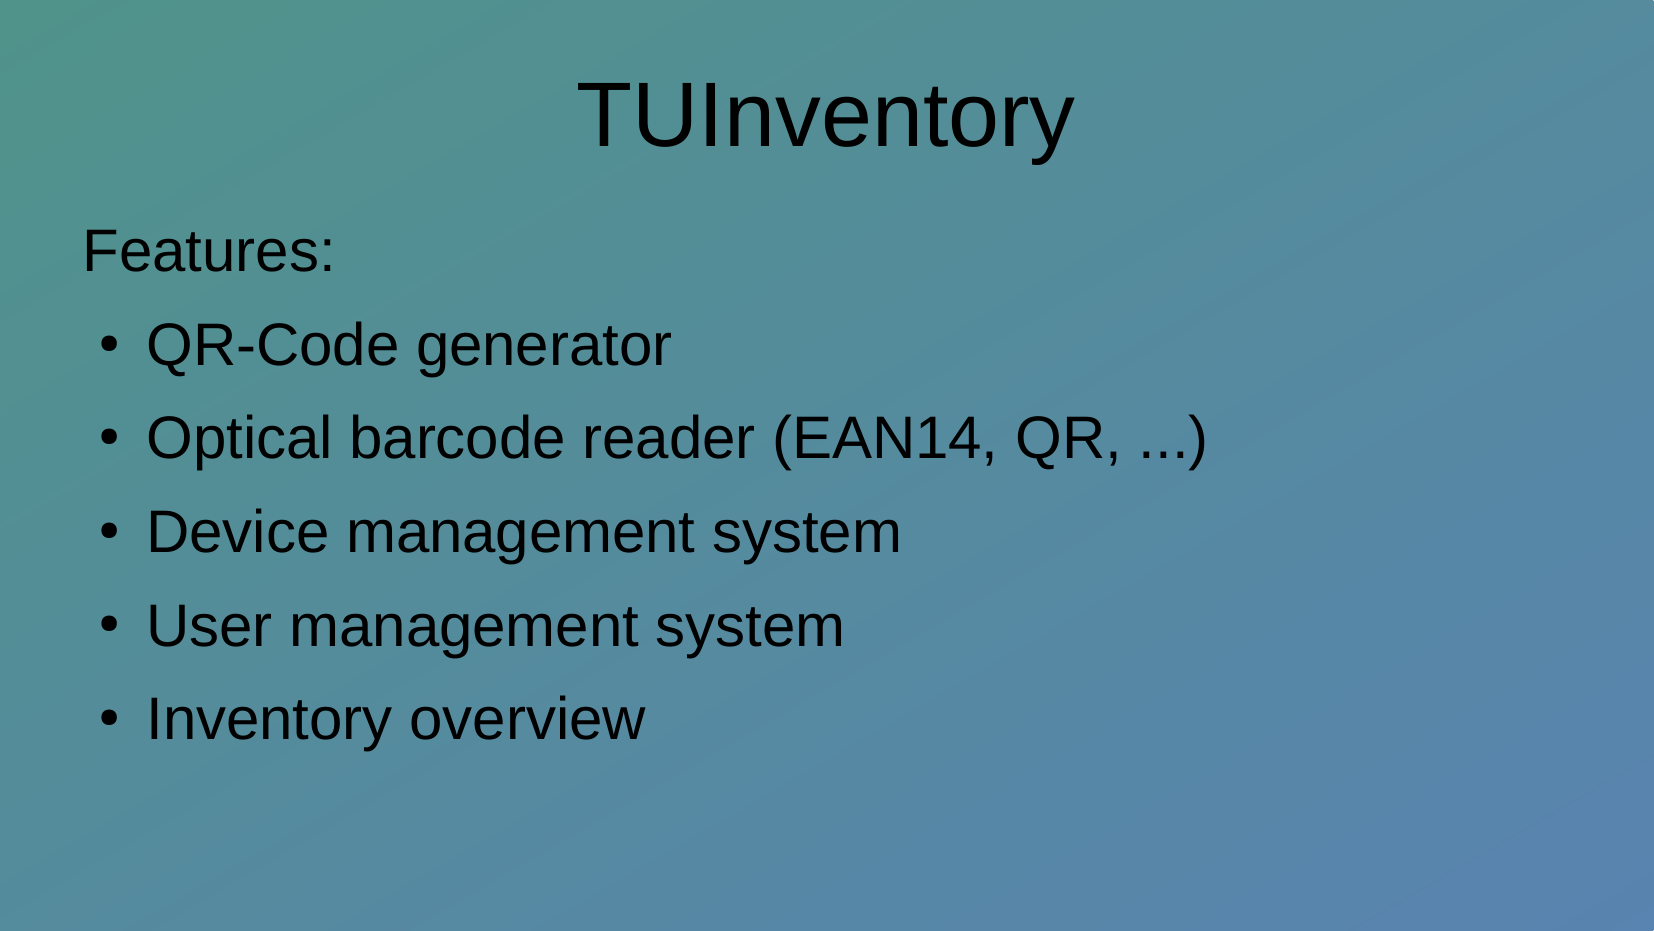

# TUInventory
Features:
QR-Code generator
Optical barcode reader (EAN14, QR, ...)
Device management system
User management system
Inventory overview